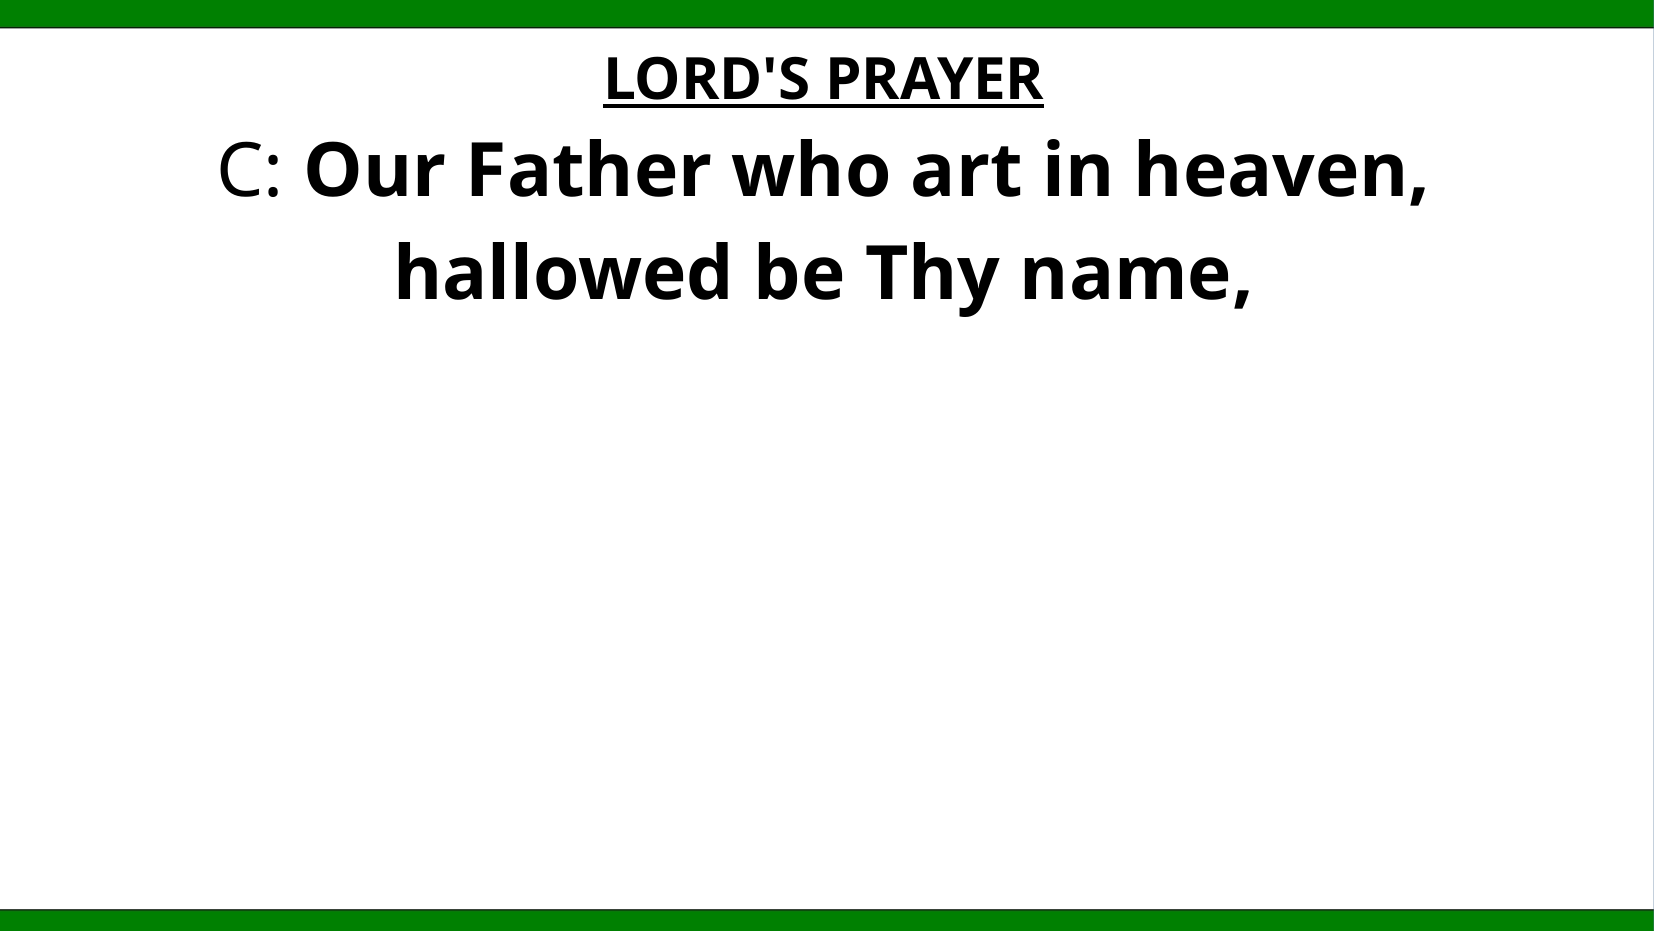

LORD'S PRAYER
C: Our Father who art in heaven,
hallowed be Thy name,